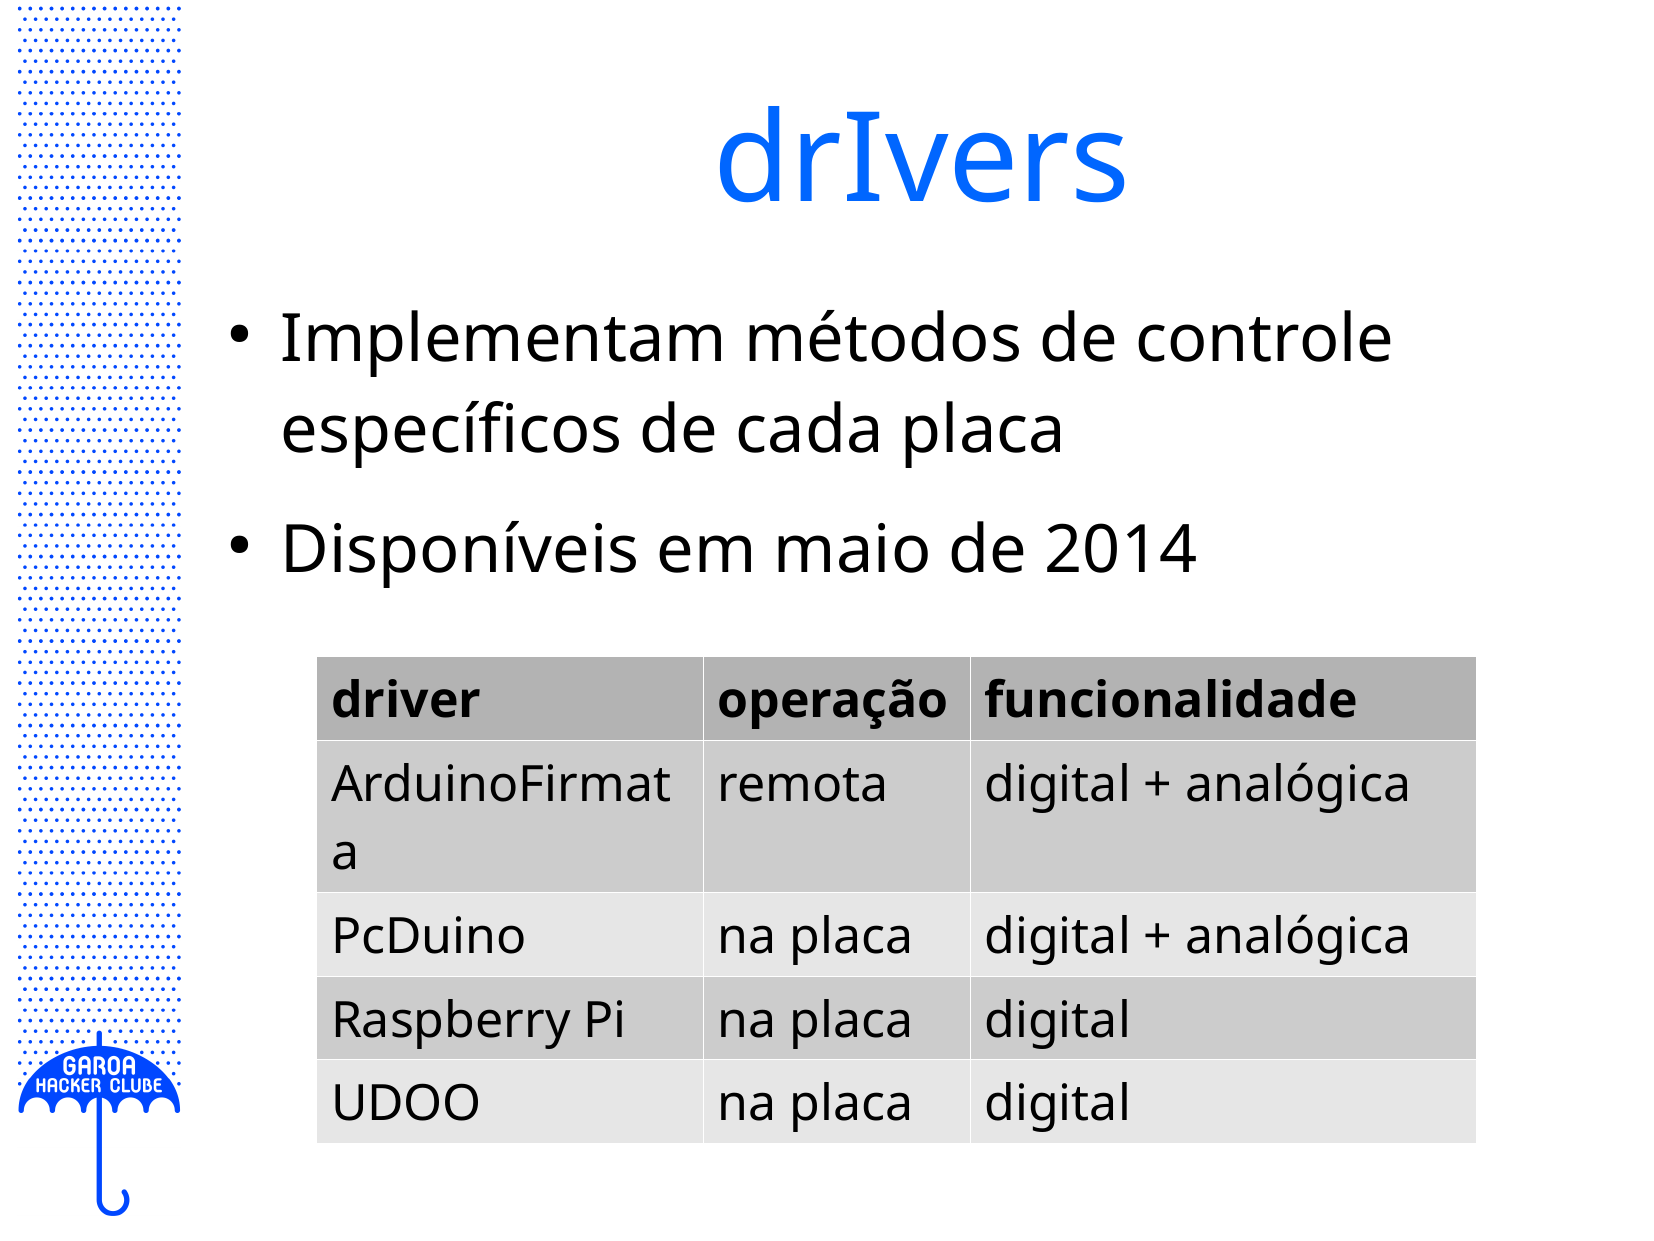

# drIvers
Implementam métodos de controle específicos de cada placa
Disponíveis em maio de 2014
| driver | operação | funcionalidade |
| --- | --- | --- |
| ArduinoFirmata | remota | digital + analógica |
| PcDuino | na placa | digital + analógica |
| Raspberry Pi | na placa | digital |
| UDOO | na placa | digital |